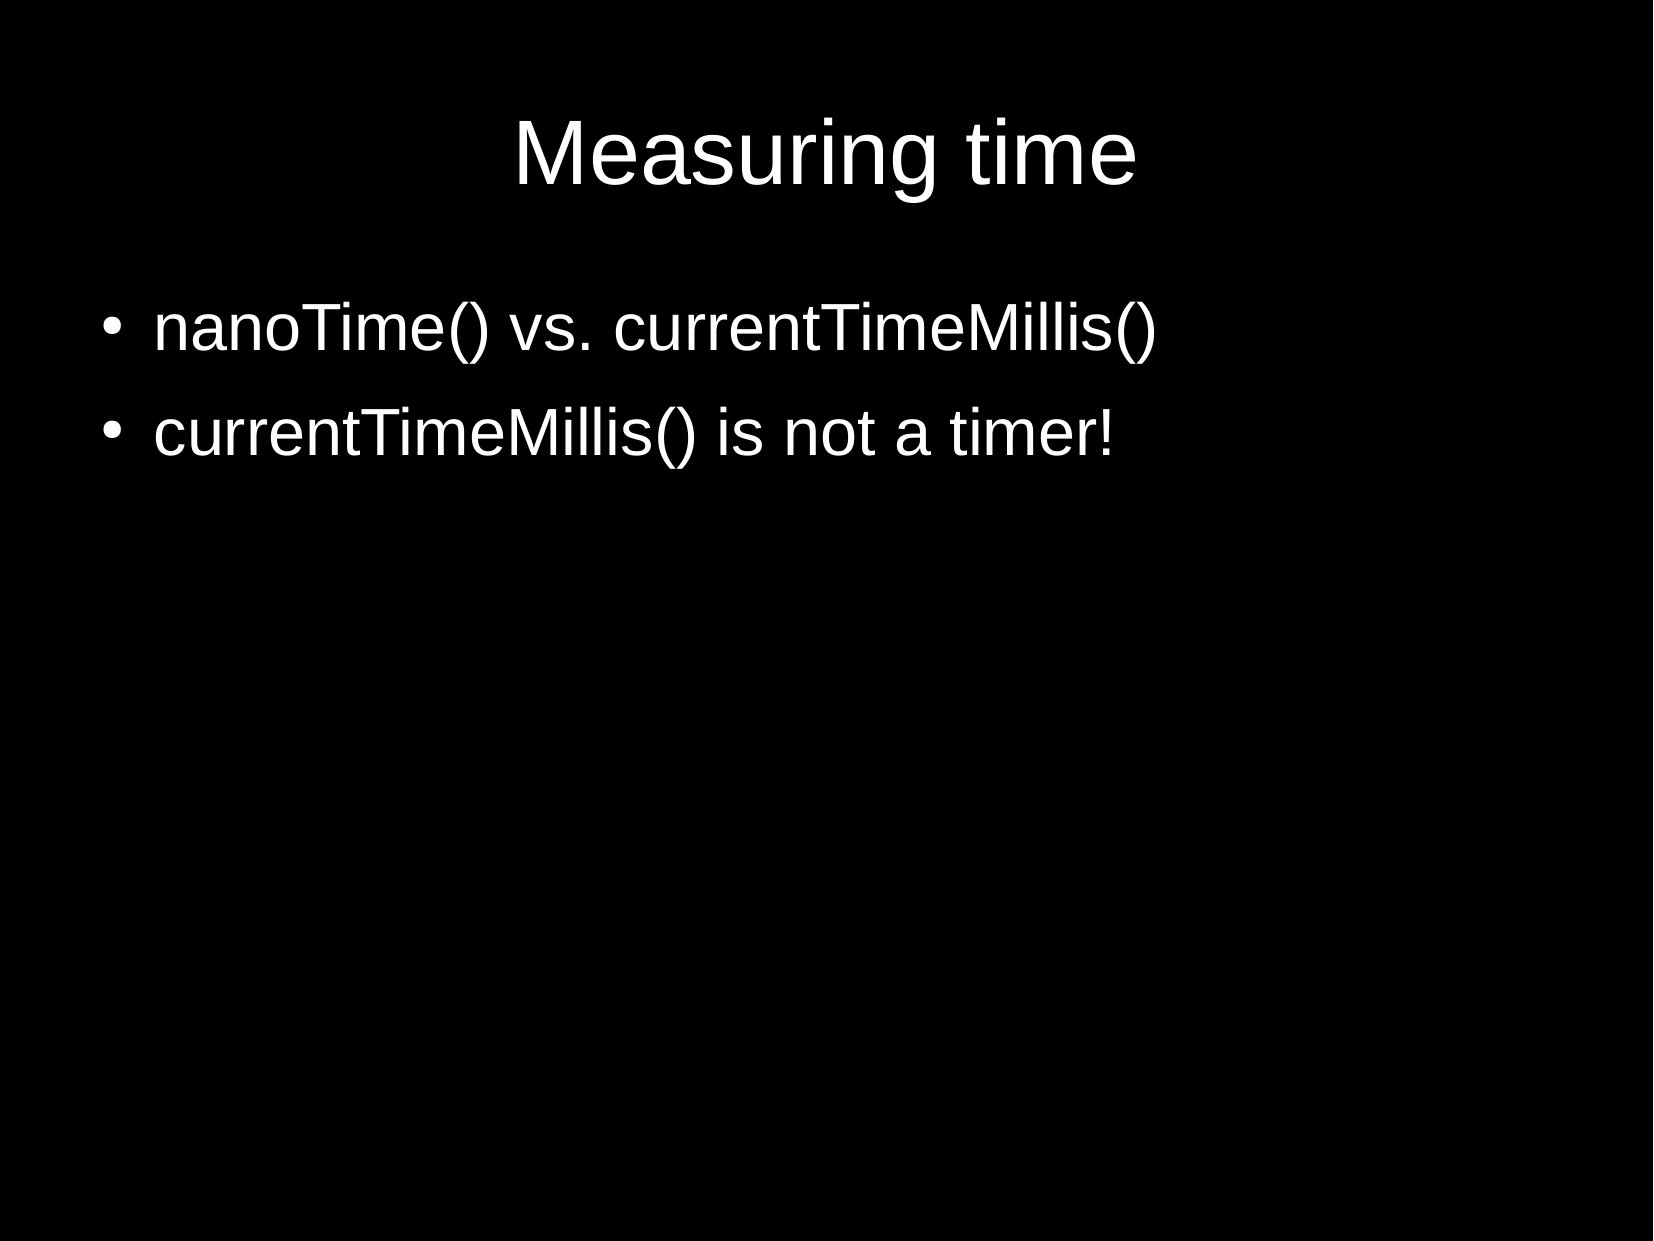

# Measuring time
nanoTime() vs. currentTimeMillis()
currentTimeMillis() is not a timer!